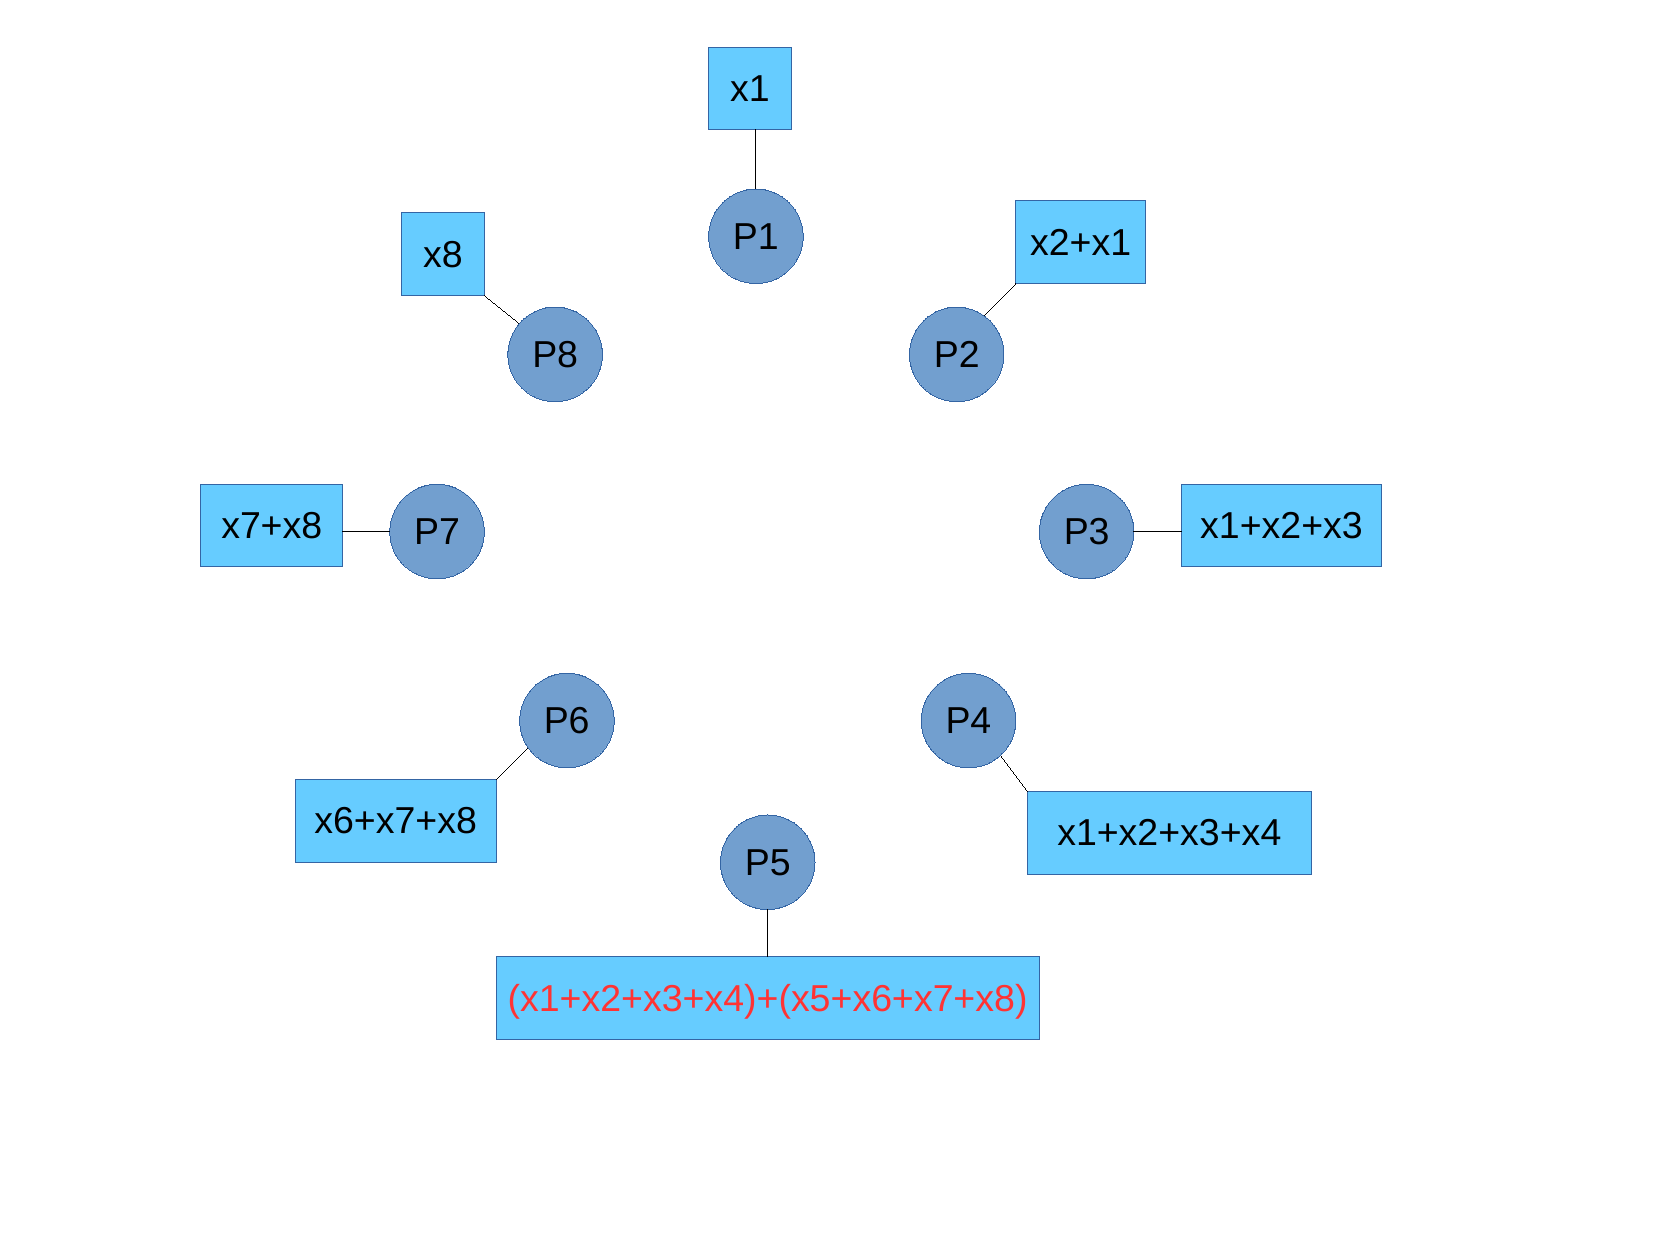

x1
P1
x2+x1
x8
P8
P2
x7+x8
P7
P3
x1+x2+x3
P6
P4
x6+x7+x8
x1+x2+x3+x4
P5
(x1+x2+x3+x4)+(x5+x6+x7+x8)